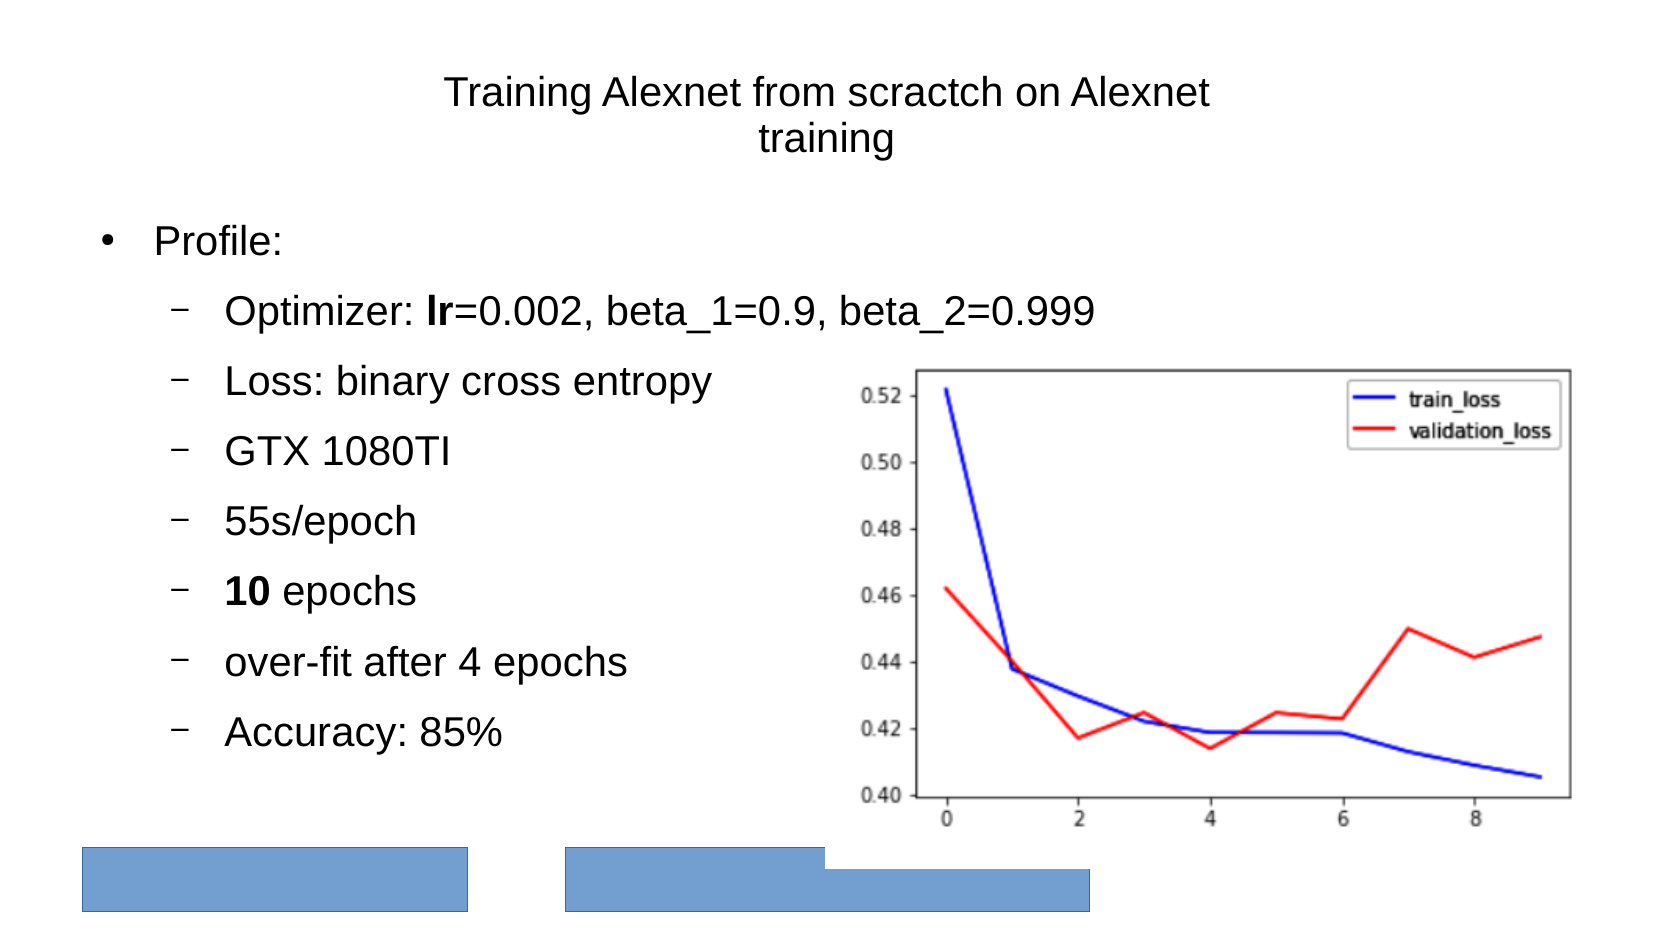

# Training Alexnet from scractch on Alexnet training
Profile:
Optimizer: lr=0.002, beta_1=0.9, beta_2=0.999
Loss: binary cross entropy
GTX 1080TI
55s/epoch
10 epochs
over-fit after 4 epochs
Accuracy: 85%